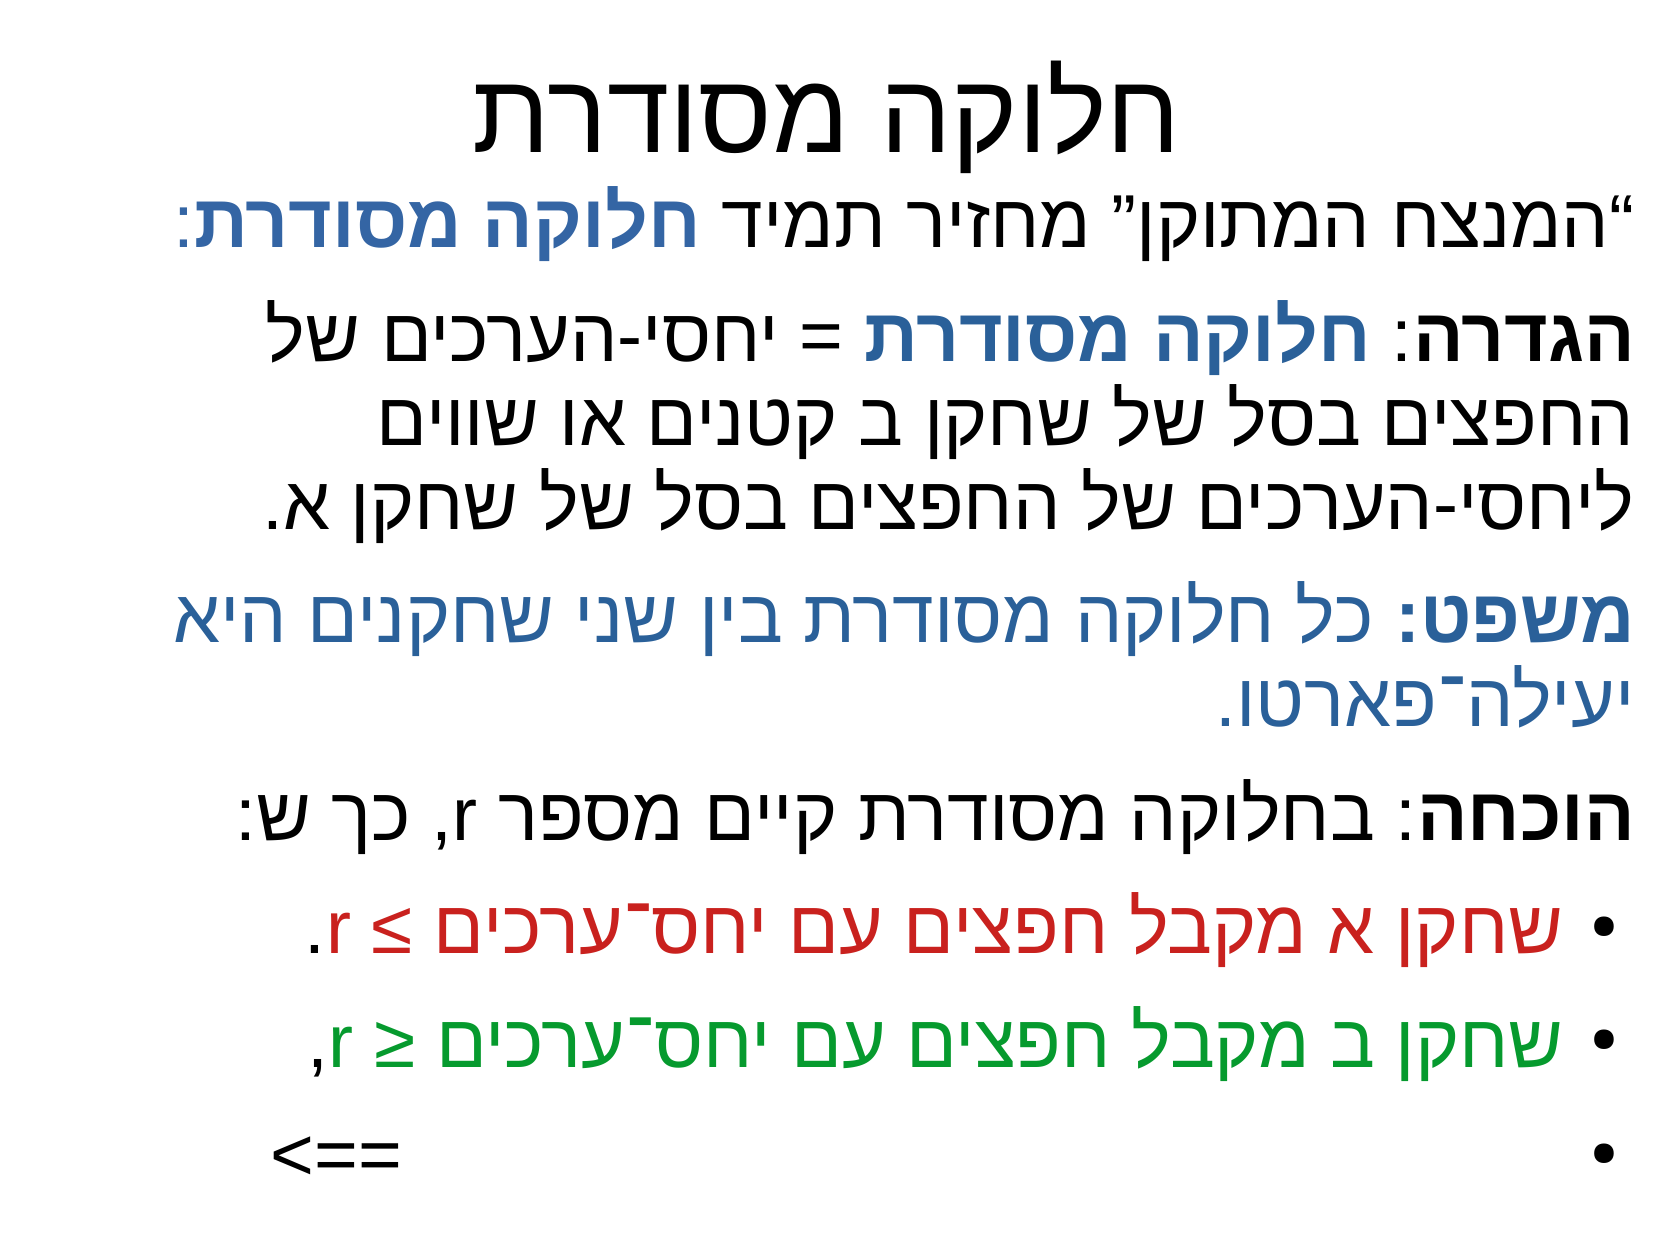

# חלוקה מסודרת
“המנצח המתוקן” מחזיר תמיד חלוקה מסודרת:
הגדרה: חלוקה מסודרת = יחסי-הערכים של החפצים בסל של שחקן ב קטנים או שווים ליחסי-הערכים של החפצים בסל של שחקן א.
משפט: כל חלוקה מסודרת בין שני שחקנים היא יעילה־פארטו.
הוכחה: בחלוקה מסודרת קיים מספר r, כך ש:
שחקן א מקבל חפצים עם יחס־ערכים ≥ r.
שחקן ב מקבל חפצים עם יחס־ערכים ≤ r,
 ==>